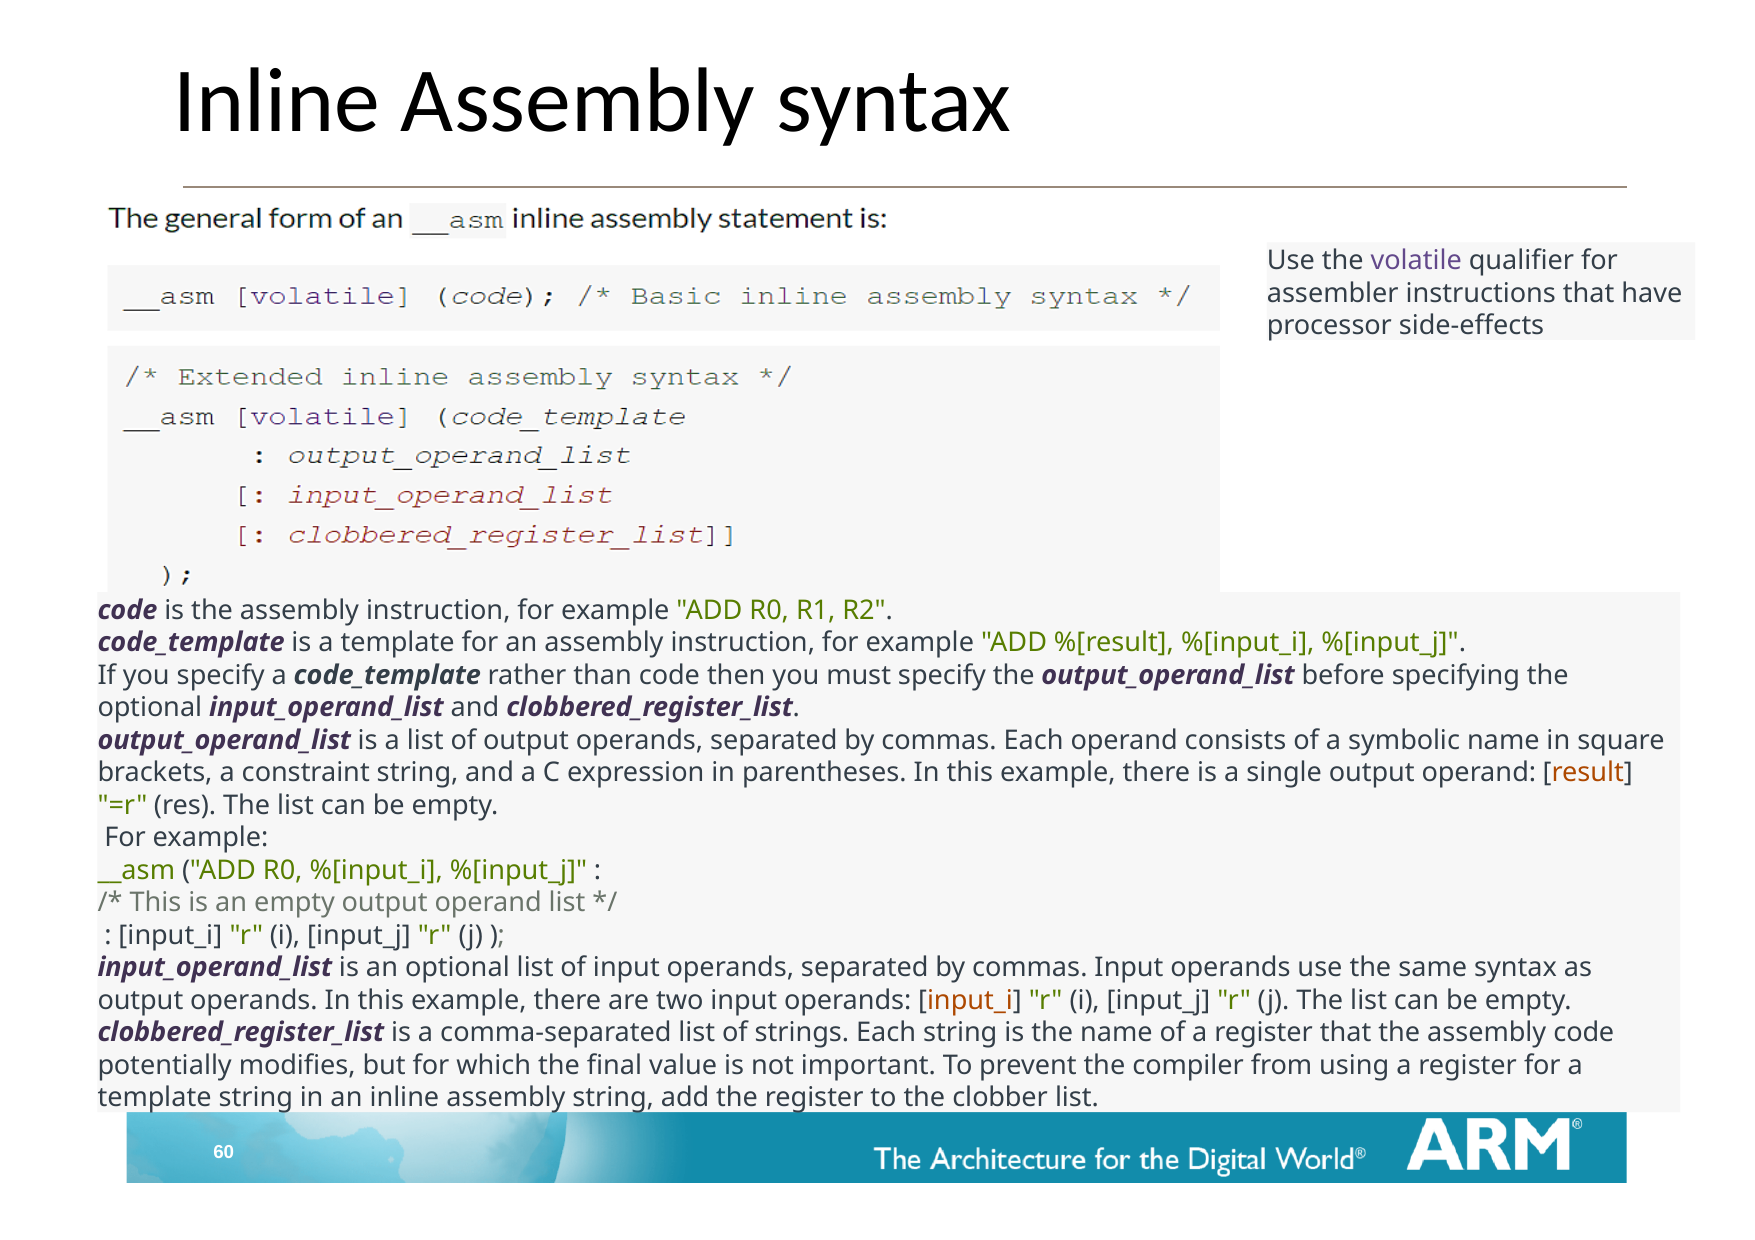

# Inline Assembly syntax
Use the volatile qualifier for assembler instructions that have processor side-effects
code is the assembly instruction, for example "ADD R0, R1, R2".
code_template is a template for an assembly instruction, for example "ADD %[result], %[input_i], %[input_j]".
If you specify a code_template rather than code then you must specify the output_operand_list before specifying the optional input_operand_list and clobbered_register_list.
output_operand_list is a list of output operands, separated by commas. Each operand consists of a symbolic name in square brackets, a constraint string, and a C expression in parentheses. In this example, there is a single output operand: [result] "=r" (res). The list can be empty.
 For example:
__asm ("ADD R0, %[input_i], %[input_j]" :
/* This is an empty output operand list */
 : [input_i] "r" (i), [input_j] "r" (j) );
input_operand_list is an optional list of input operands, separated by commas. Input operands use the same syntax as output operands. In this example, there are two input operands: [input_i] "r" (i), [input_j] "r" (j). The list can be empty.
clobbered_register_list is a comma-separated list of strings. Each string is the name of a register that the assembly code potentially modifies, but for which the final value is not important. To prevent the compiler from using a register for a template string in an inline assembly string, add the register to the clobber list.